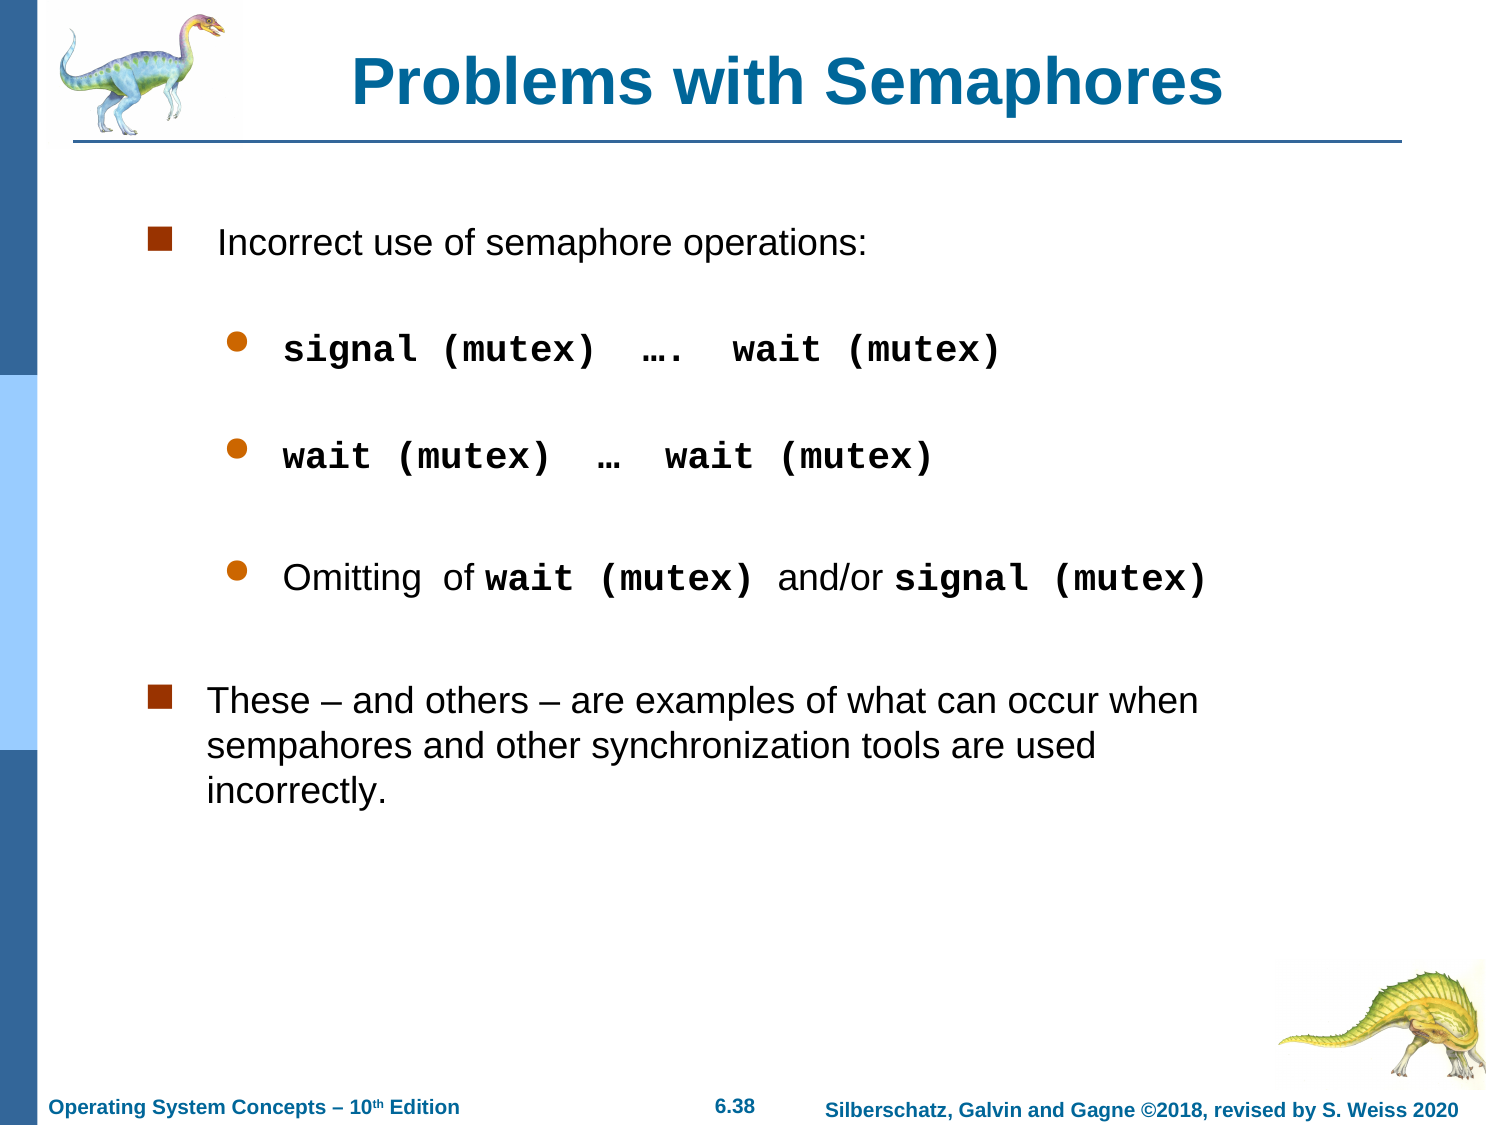

# Problems with Semaphores
 Incorrect use of semaphore operations:
 signal (mutex) …. wait (mutex)
 wait (mutex) … wait (mutex)
 Omitting of wait (mutex) and/or signal (mutex)
These – and others – are examples of what can occur when sempahores and other synchronization tools are used incorrectly.